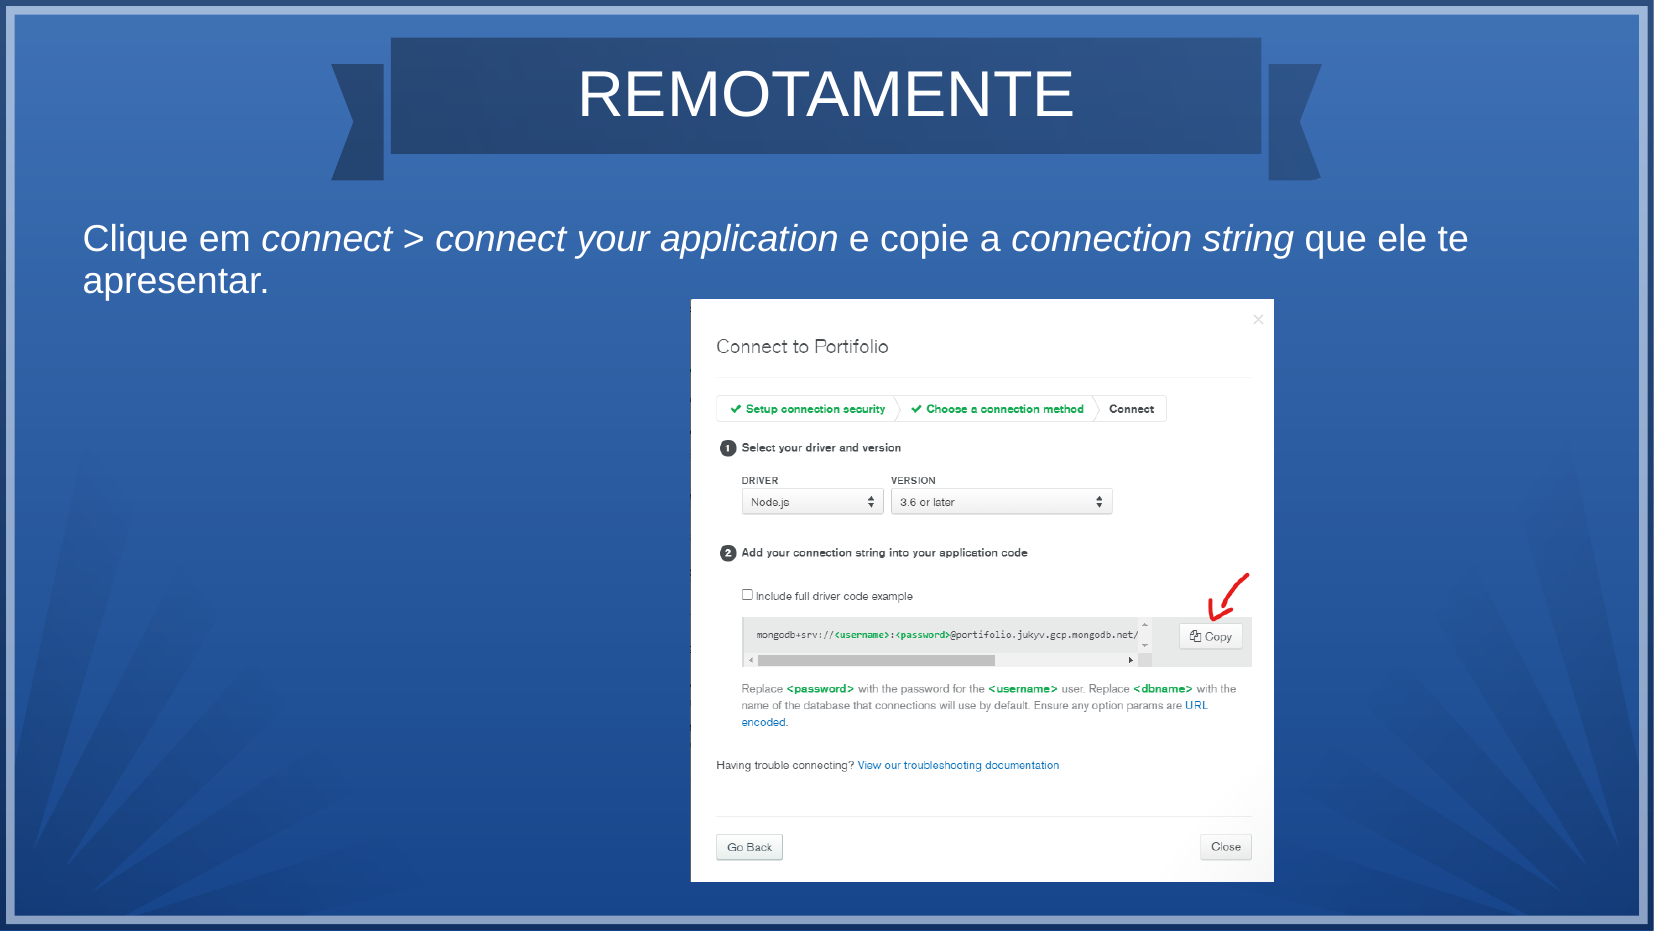

# REMOTAMENTE
Clique em connect > connect your application e copie a connection string que ele te apresentar.